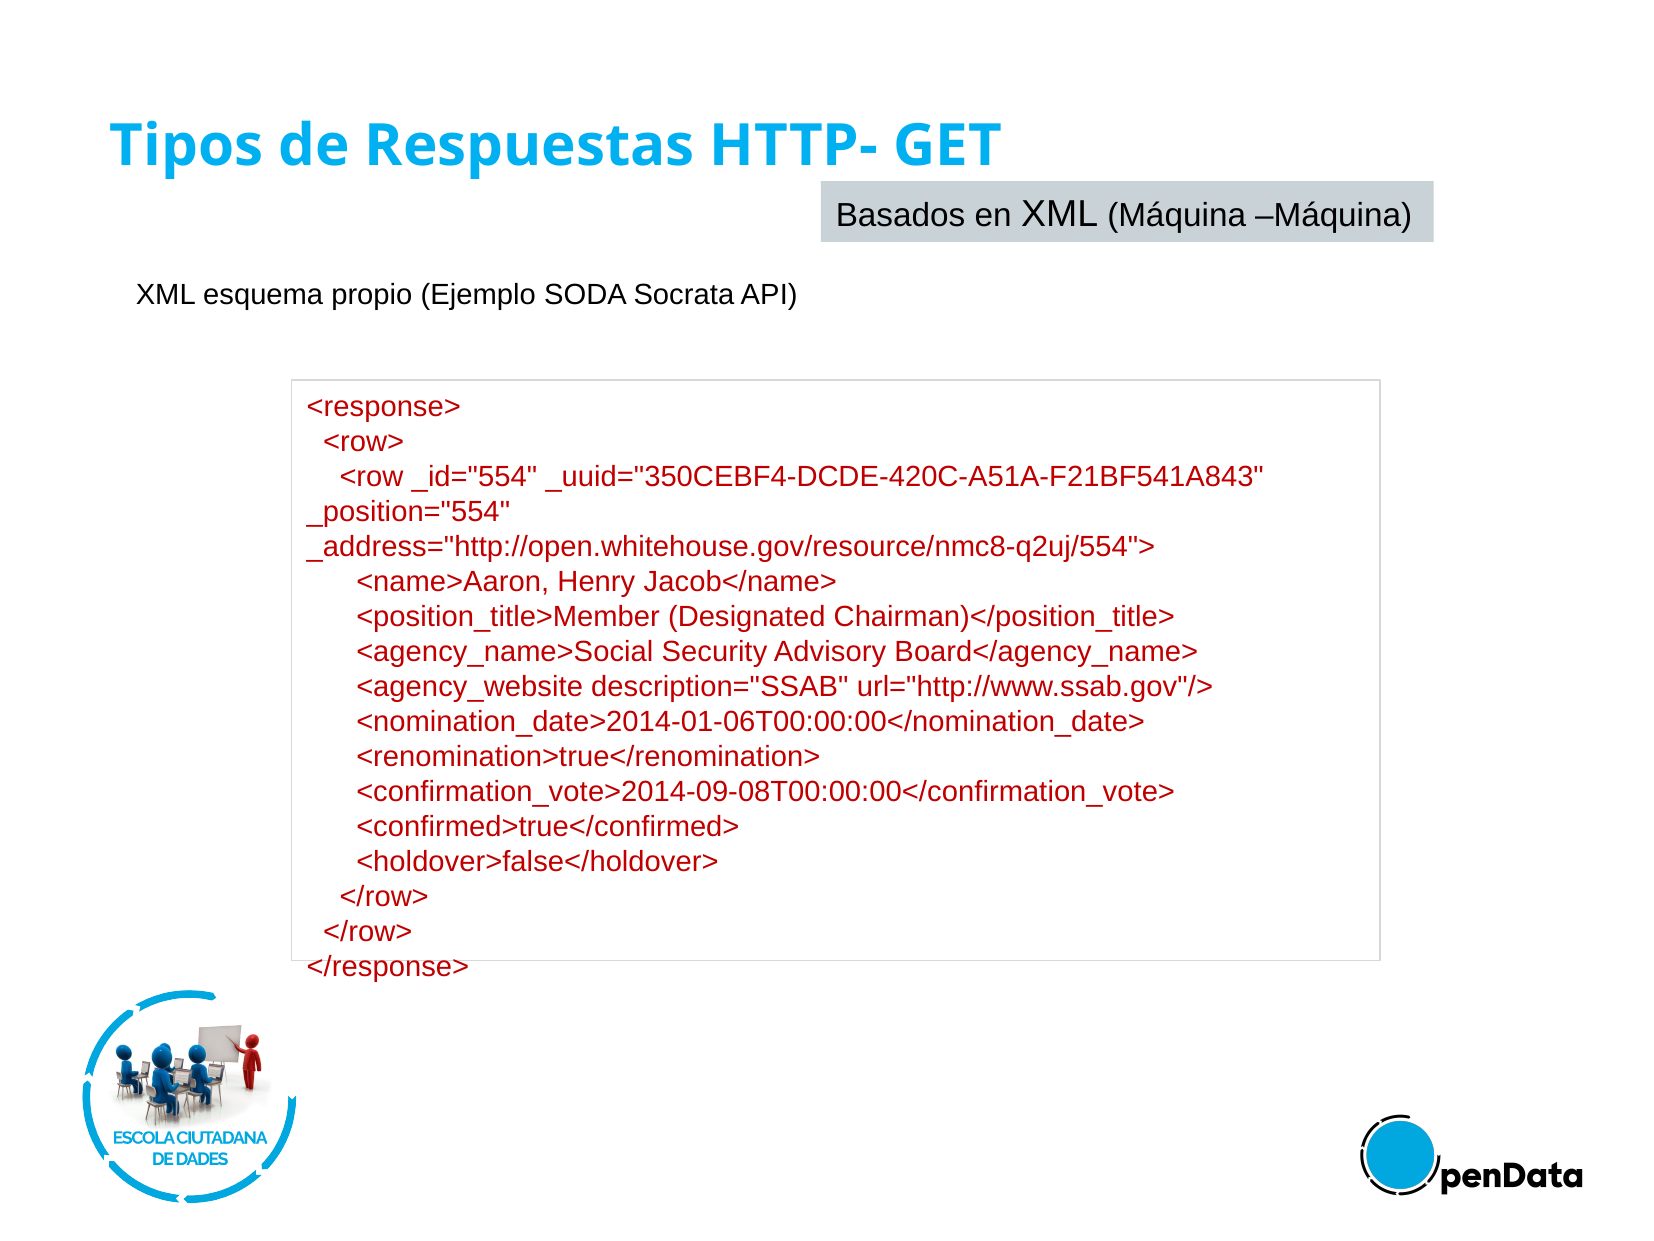

Tipos de Respuestas HTTP- GET
Basados en XML (Máquina –Máquina)
XML esquema propio (Ejemplo SODA Socrata API)
<response>
 <row>
 <row _id="554" _uuid="350CEBF4-DCDE-420C-A51A-F21BF541A843" _position="554" _address="http://open.whitehouse.gov/resource/nmc8-q2uj/554">
 <name>Aaron, Henry Jacob</name>
 <position_title>Member (Designated Chairman)</position_title>
 <agency_name>Social Security Advisory Board</agency_name>
 <agency_website description="SSAB" url="http://www.ssab.gov"/>
 <nomination_date>2014-01-06T00:00:00</nomination_date>
 <renomination>true</renomination>
 <confirmation_vote>2014-09-08T00:00:00</confirmation_vote>
 <confirmed>true</confirmed>
 <holdover>false</holdover>
 </row>
 </row>
</response>